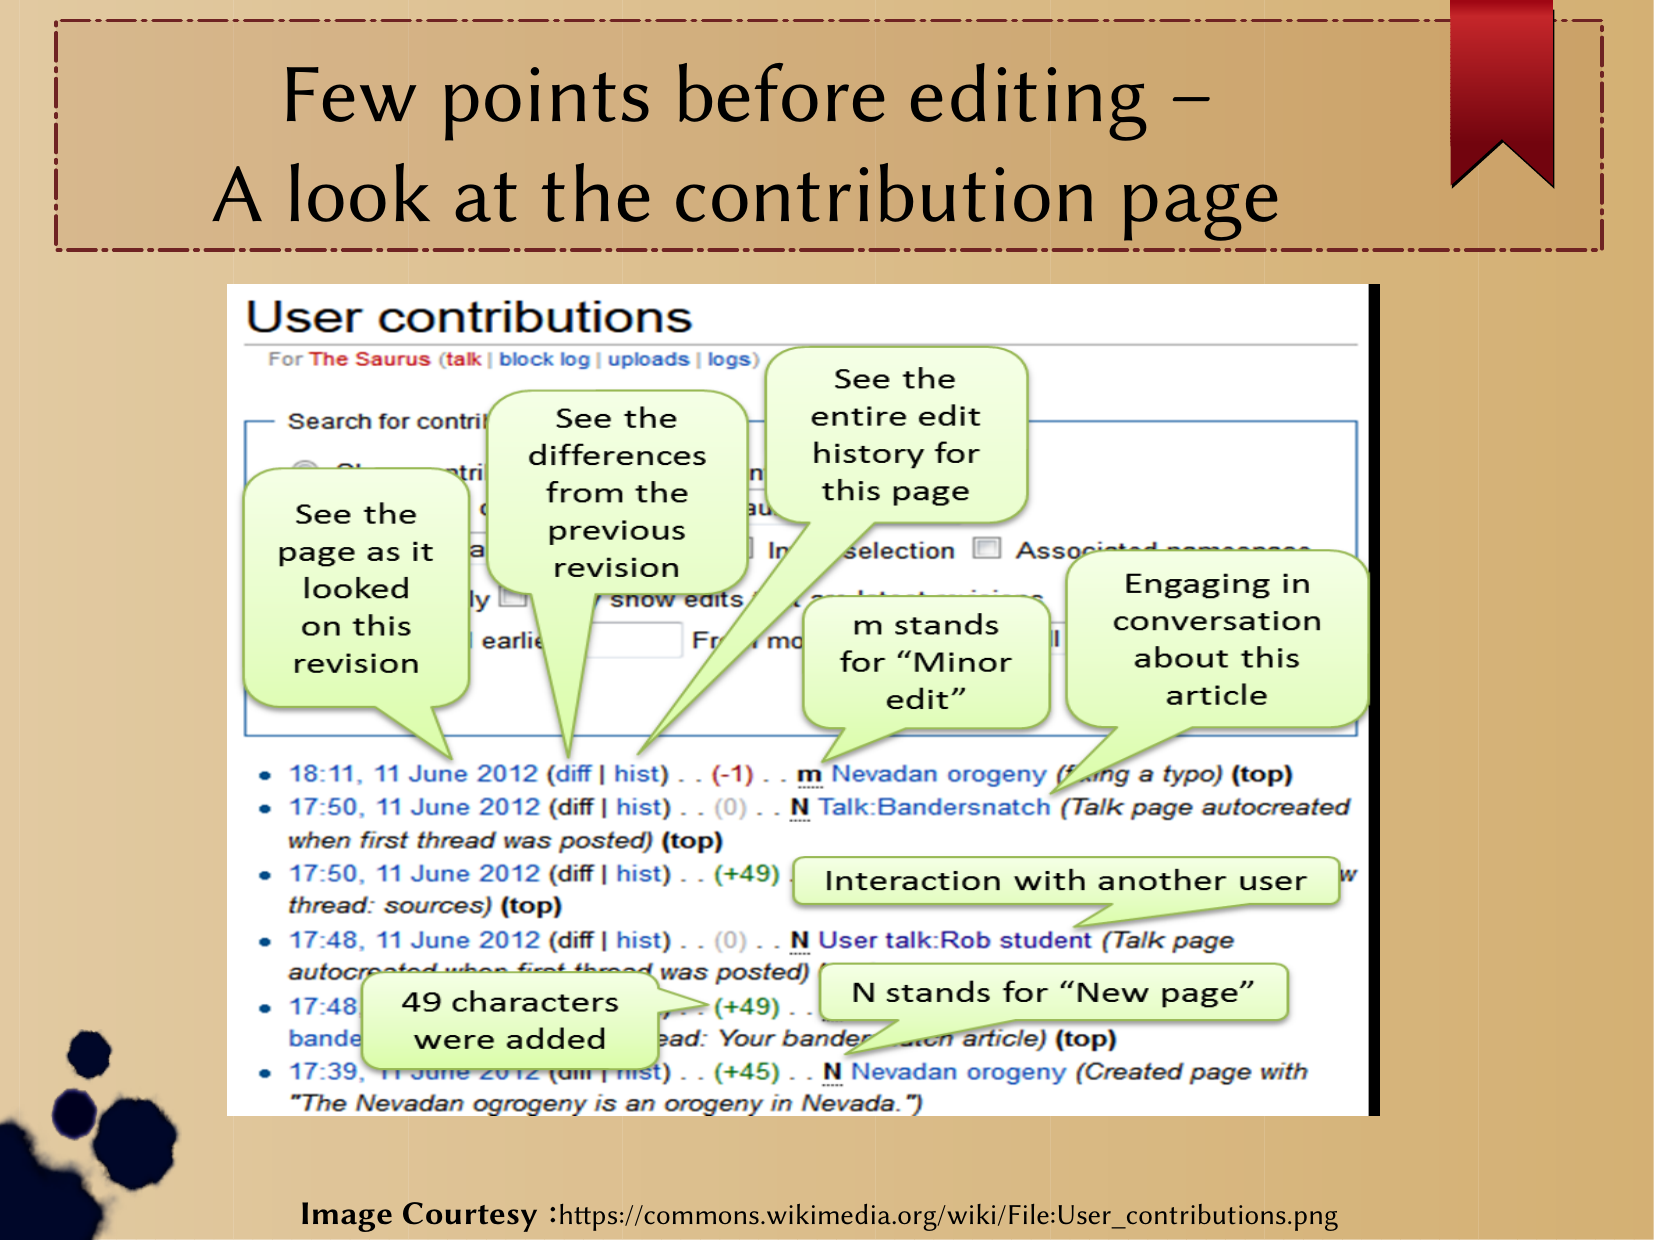

Few points before editing –
A look at the contribution page
Image Courtesy :https://commons.wikimedia.org/wiki/File:User_contributions.png